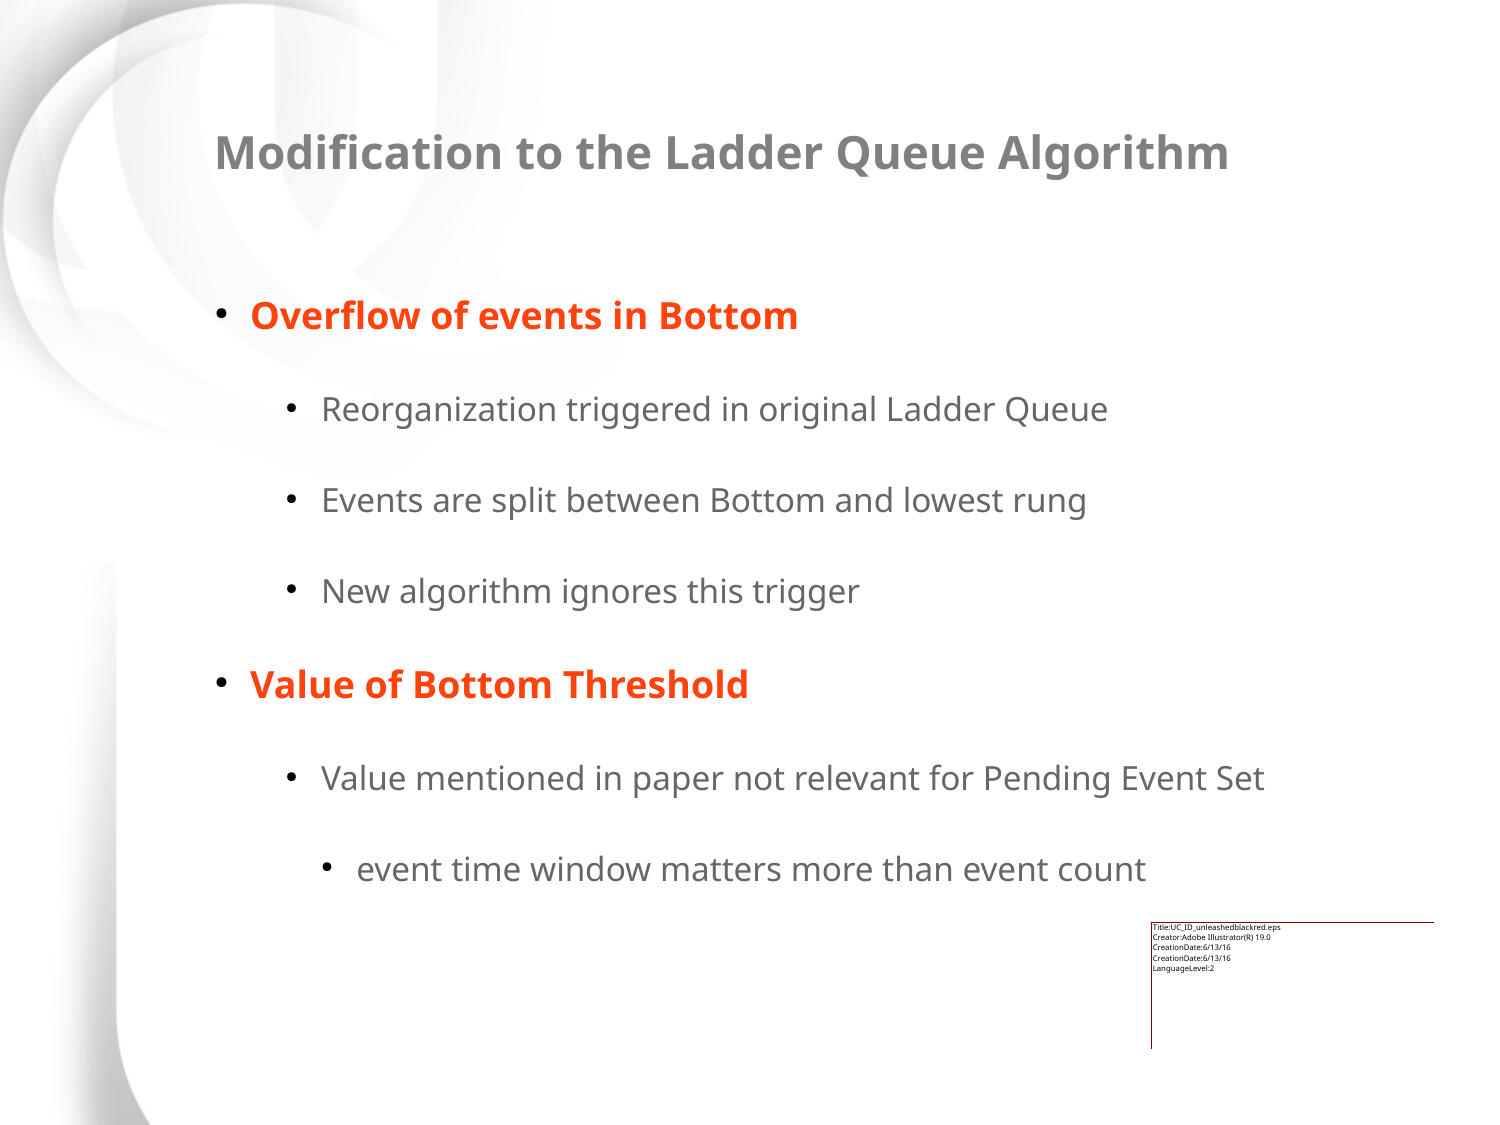

# Modification to the Ladder Queue Algorithm
Overflow of events in Bottom
Reorganization triggered in original Ladder Queue
Events are split between Bottom and lowest rung
New algorithm ignores this trigger
Value of Bottom Threshold
Value mentioned in paper not relevant for Pending Event Set
event time window matters more than event count